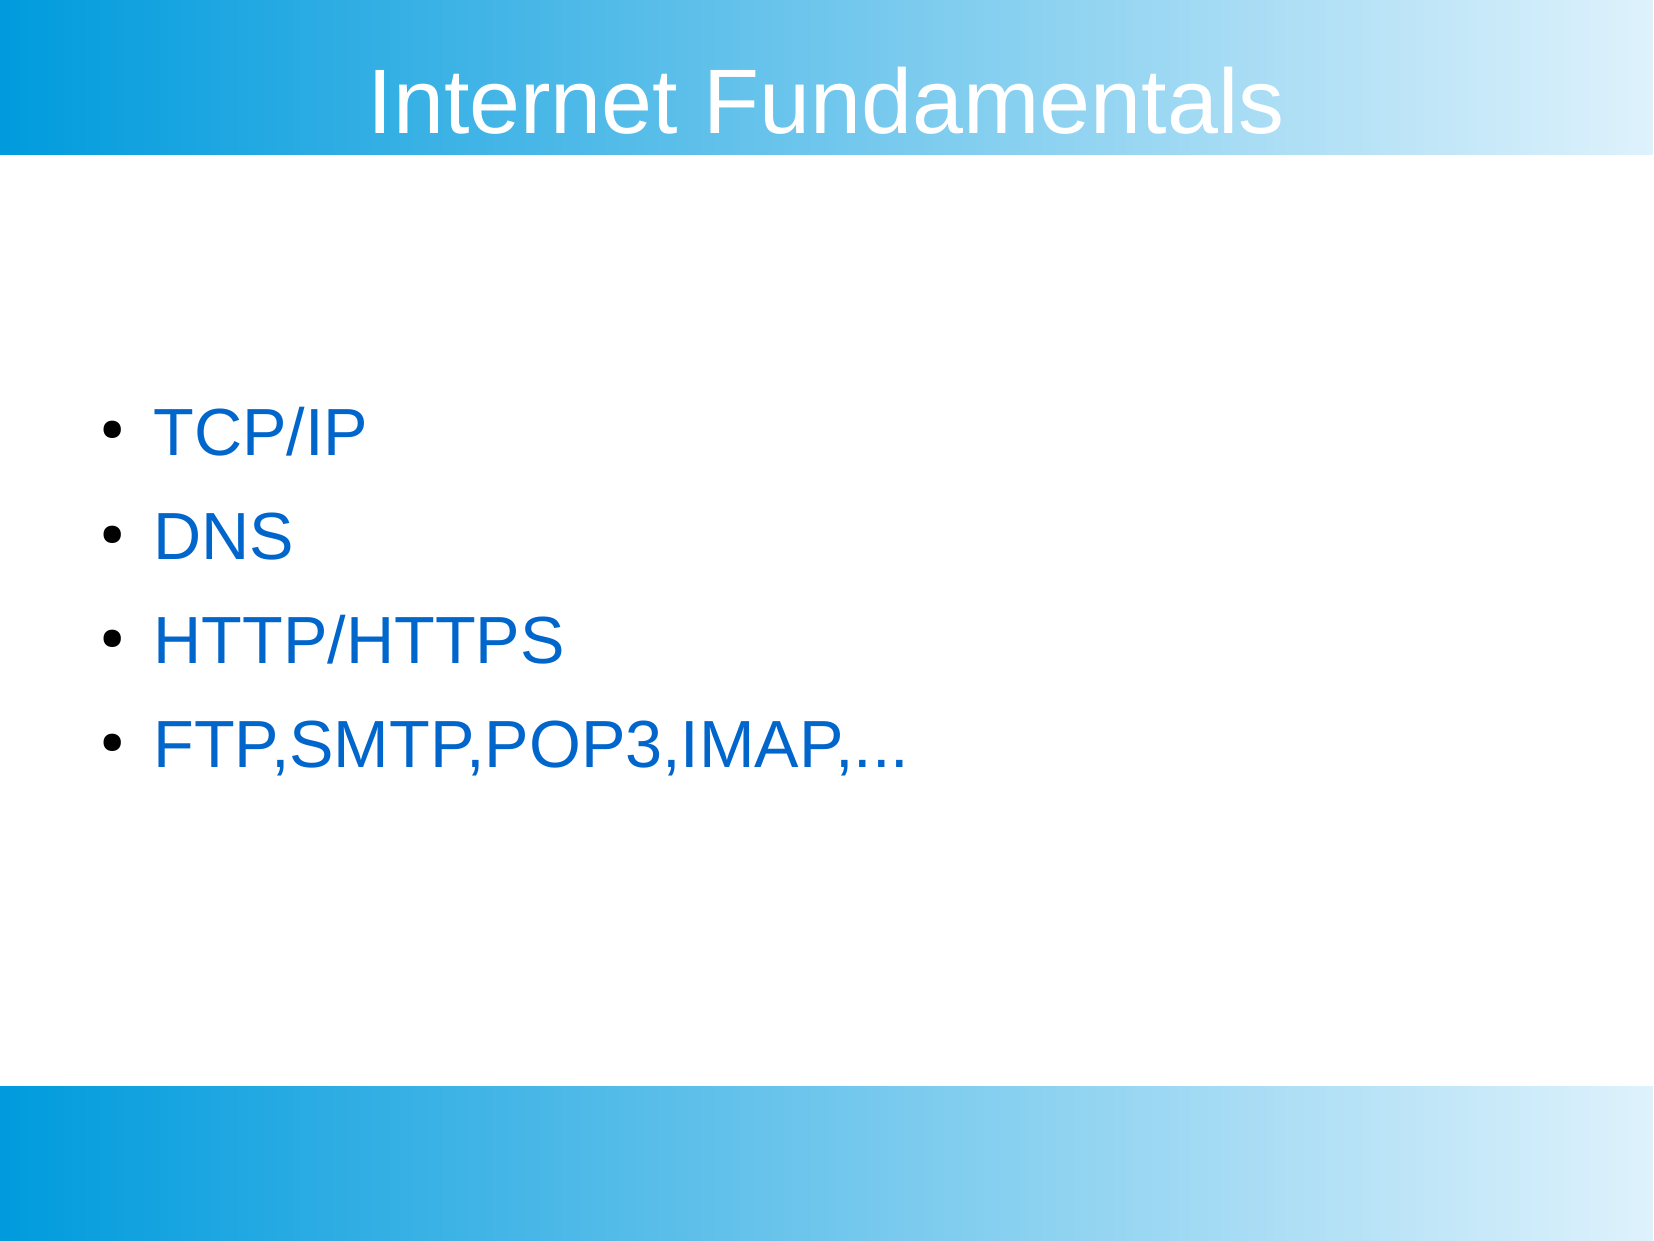

# Internet Fundamentals
TCP/IP
DNS
HTTP/HTTPS
FTP,SMTP,POP3,IMAP,...